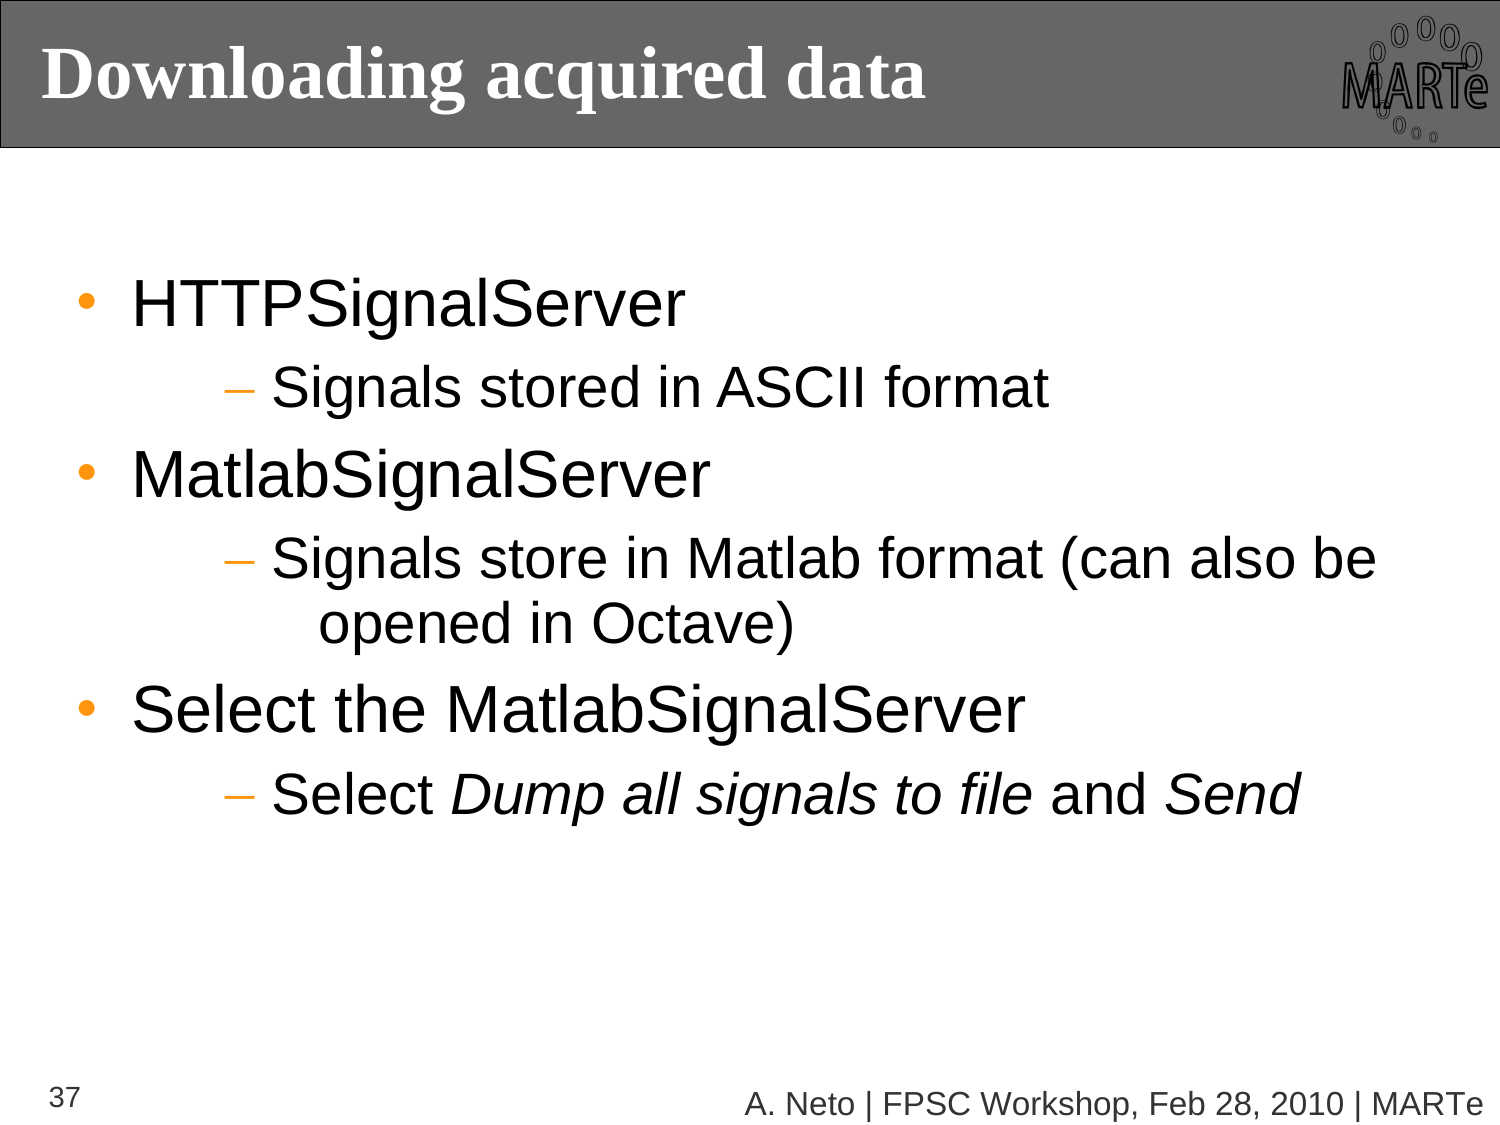

# Downloading acquired data
HTTPSignalServer
Signals stored in ASCII format
MatlabSignalServer
Signals store in Matlab format (can also be opened in Octave)
Select the MatlabSignalServer
Select Dump all signals to file and Send